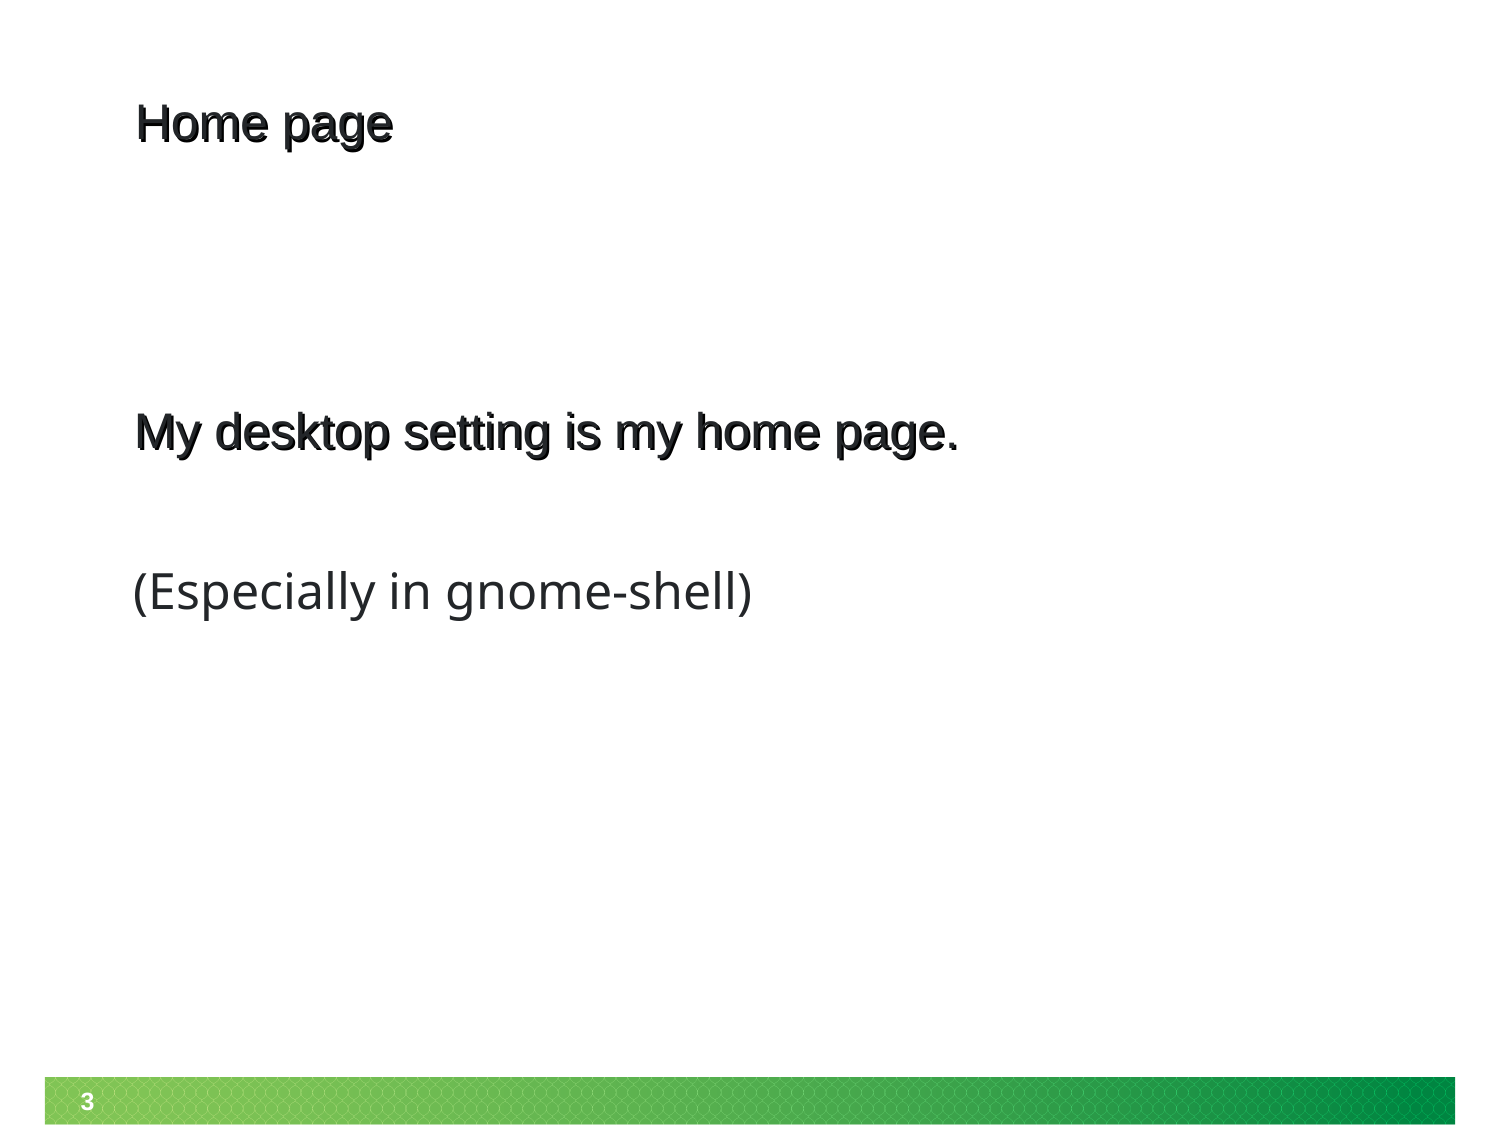

# Home page
My desktop setting is my home page.
(Especially in gnome-shell)